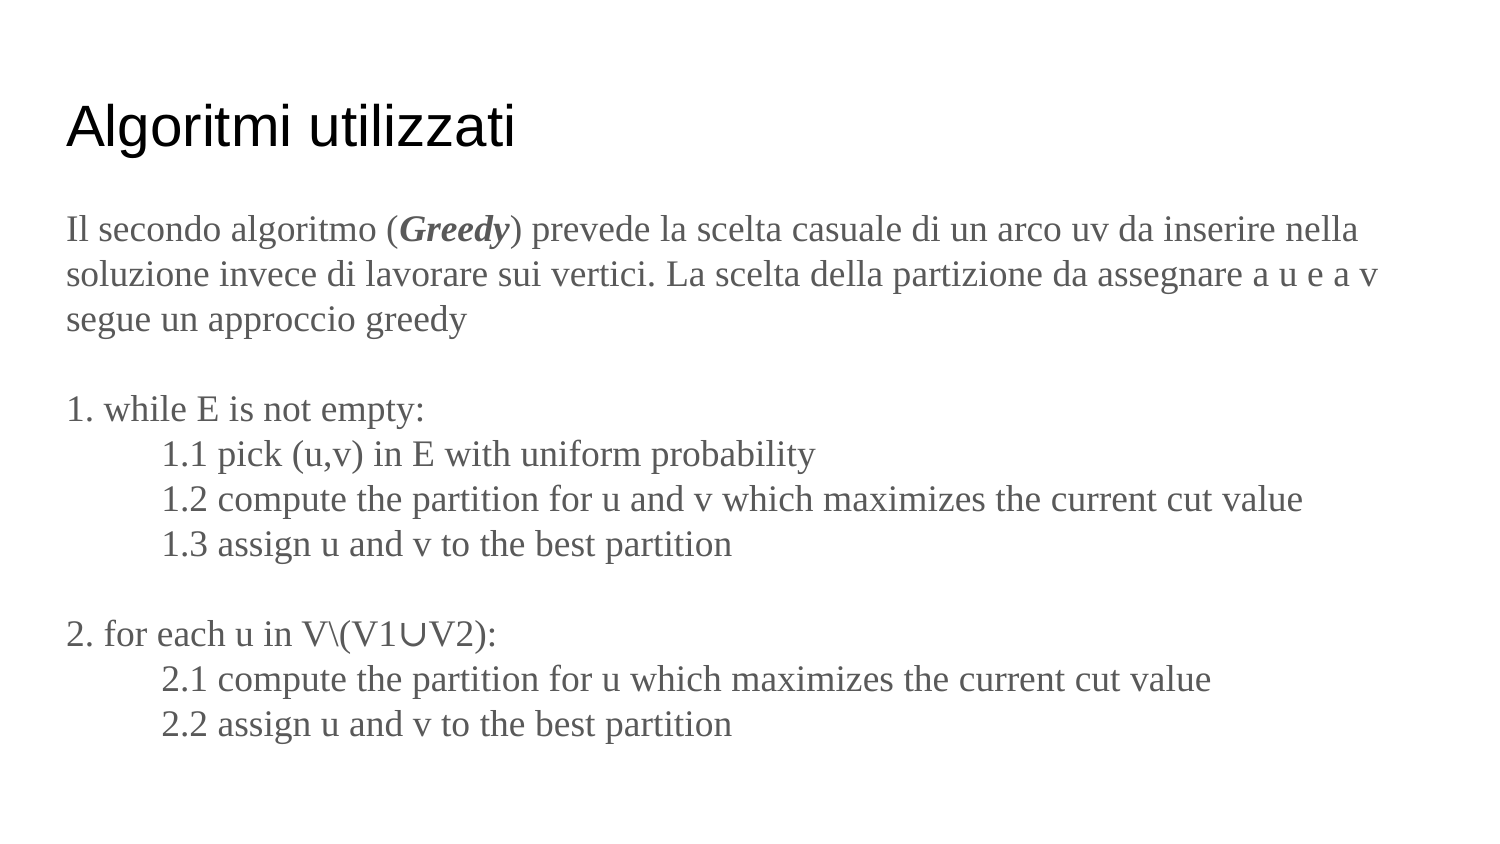

# Algoritmi utilizzati
Il secondo algoritmo (Greedy) prevede la scelta casuale di un arco uv da inserire nella soluzione invece di lavorare sui vertici. La scelta della partizione da assegnare a u e a v segue un approccio greedy
1. while E is not empty:
 1.1 pick (u,v) in E with uniform probability
 1.2 compute the partition for u and v which maximizes the current cut value
 1.3 assign u and v to the best partition
2. for each u in V\(V1∪V2):
 2.1 compute the partition for u which maximizes the current cut value
 2.2 assign u and v to the best partition